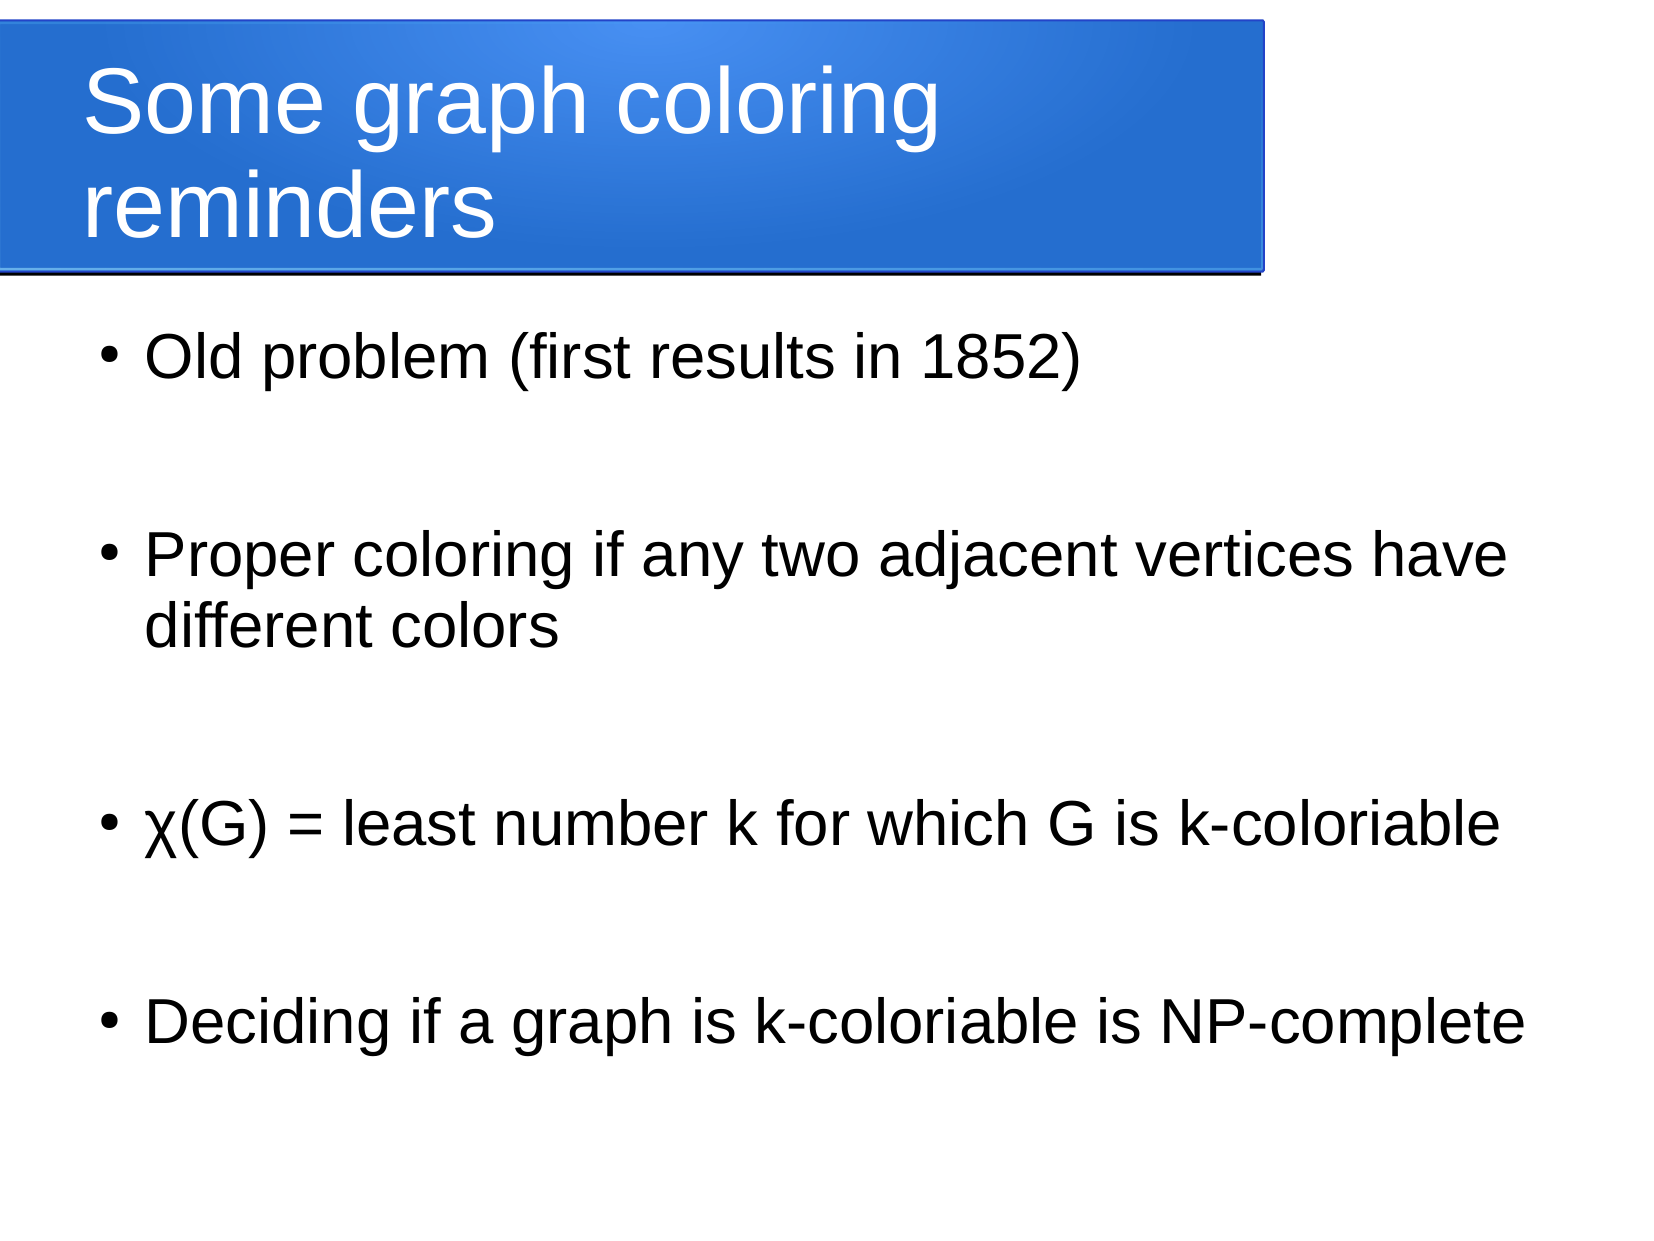

# Some graph coloring reminders
Old problem (first results in 1852)
Proper coloring if any two adjacent vertices have different colors
χ(G) = least number k for which G is k-coloriable
Deciding if a graph is k-coloriable is NP-complete